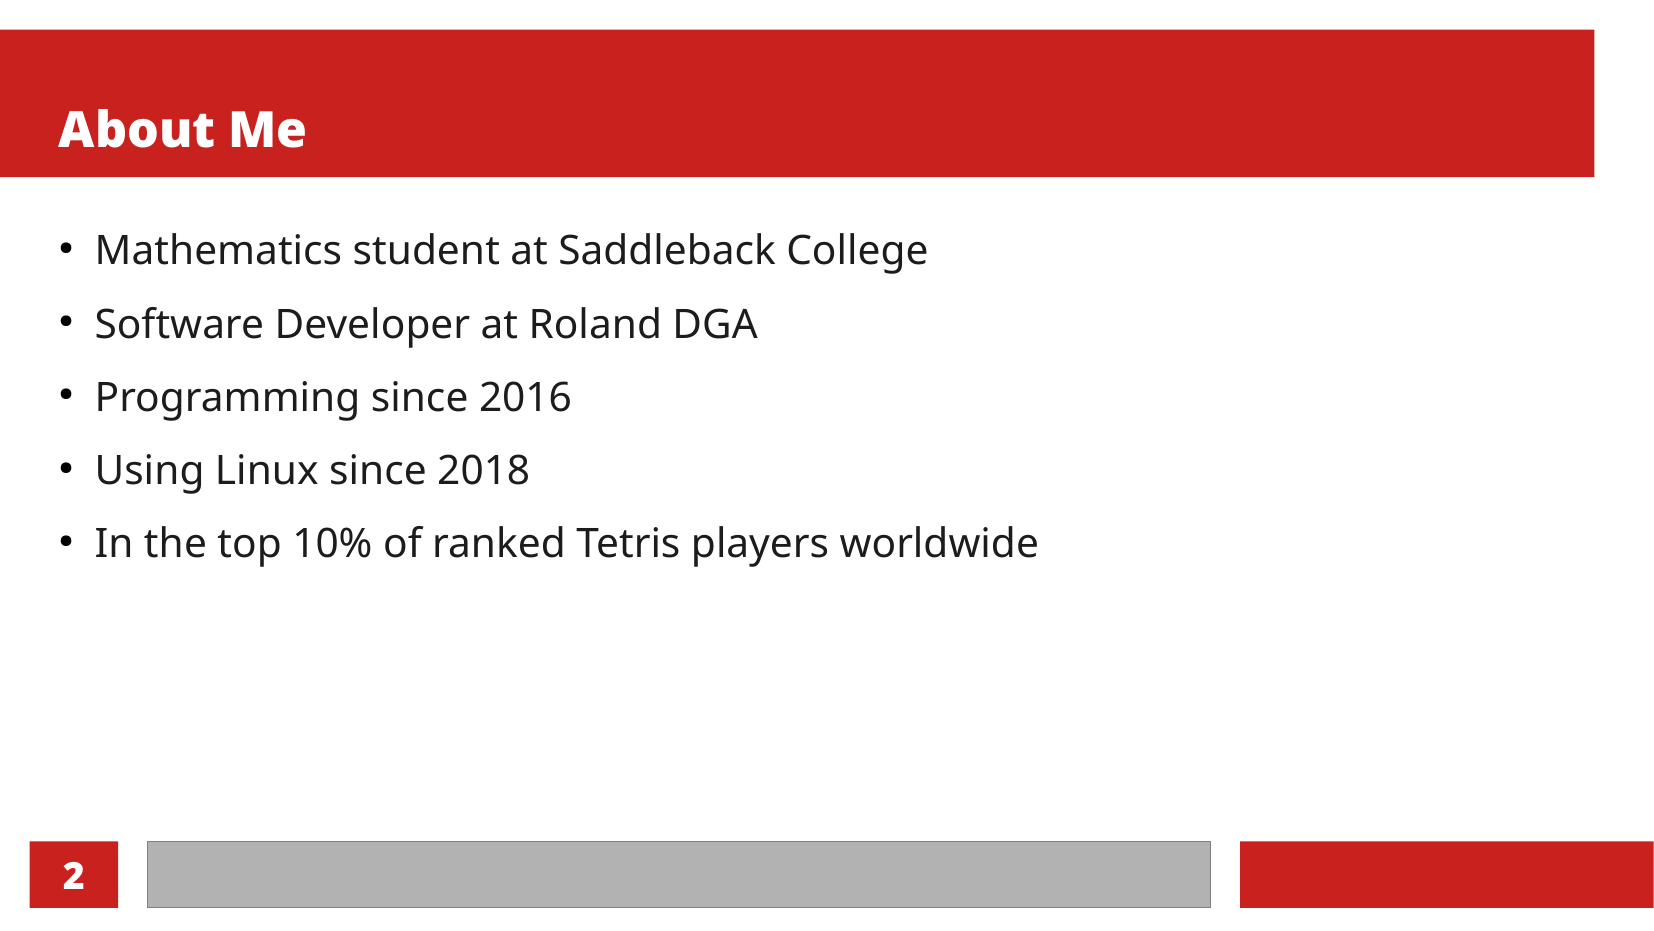

# About Me
Mathematics student at Saddleback College
Software Developer at Roland DGA
Programming since 2016
Using Linux since 2018
In the top 10% of ranked Tetris players worldwide
2